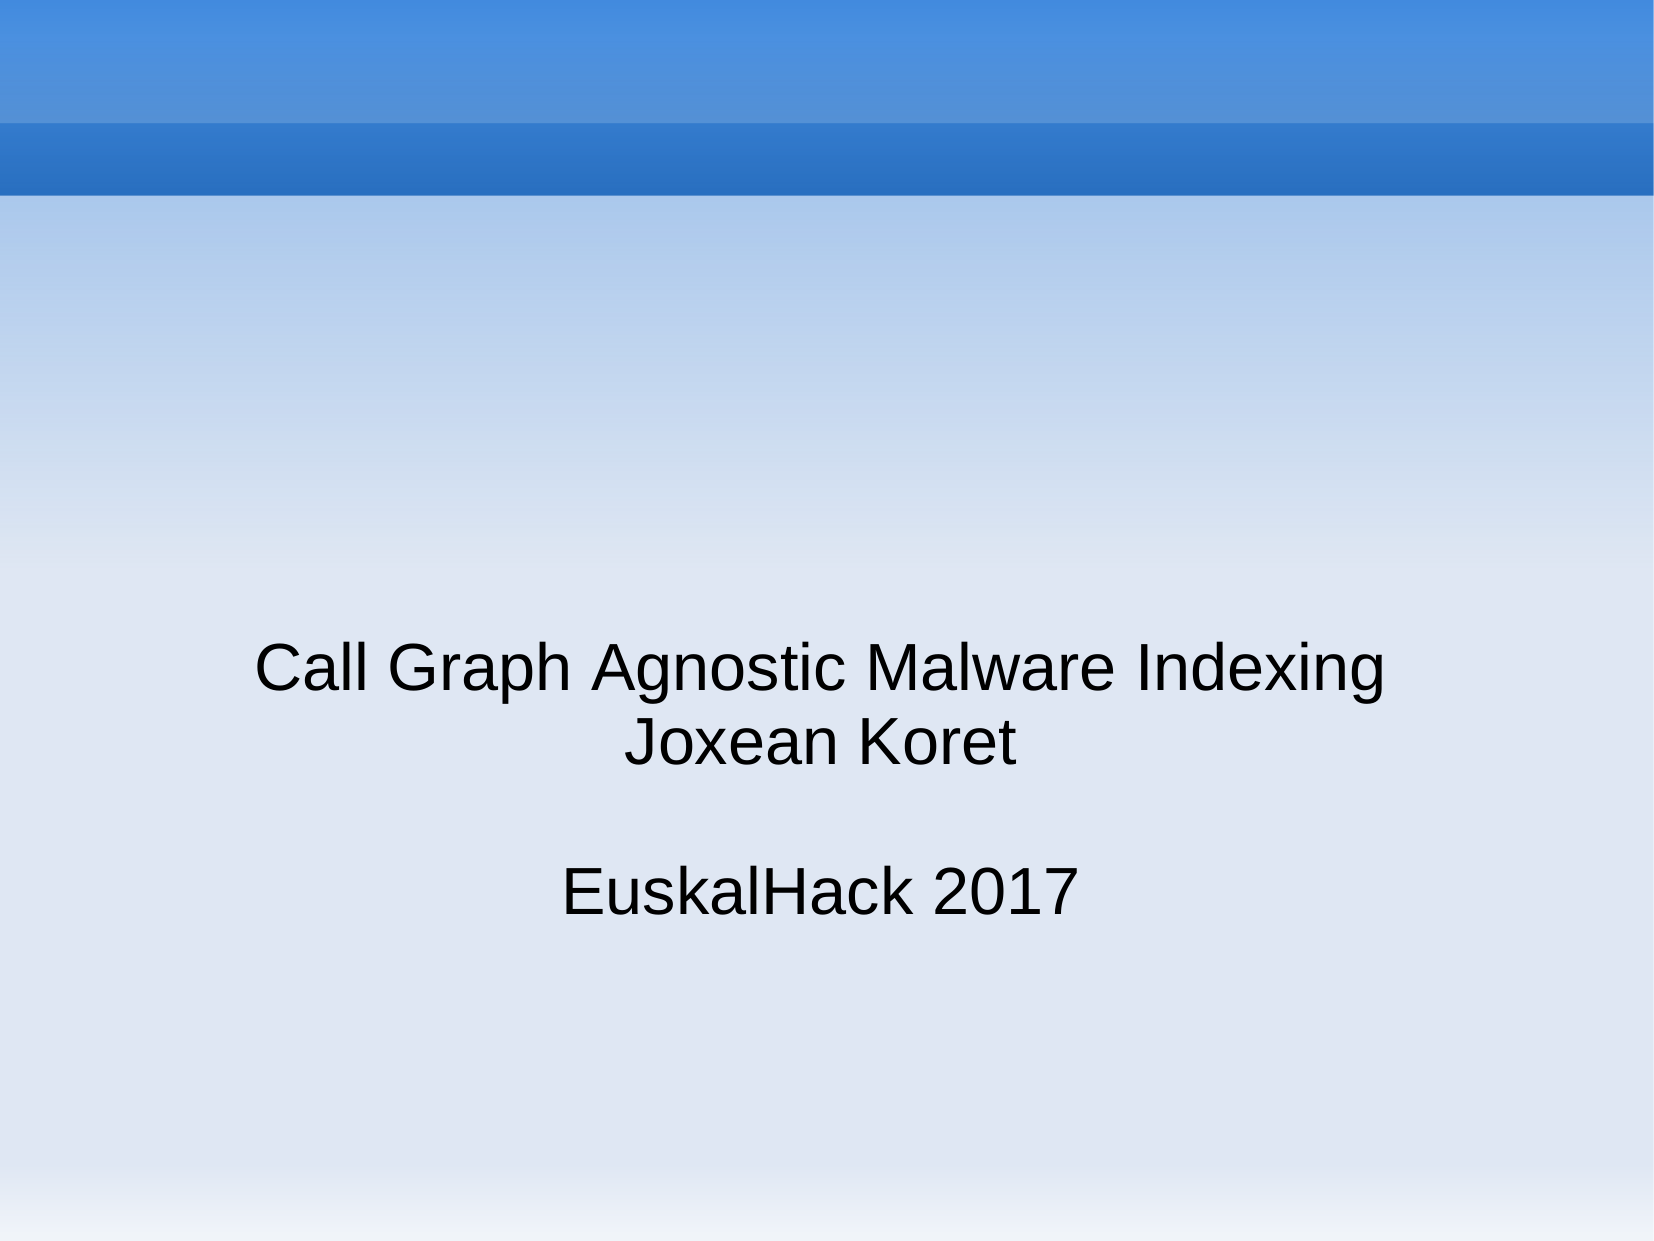

# Call Graph Agnostic Malware Indexing
Joxean Koret
EuskalHack 2017